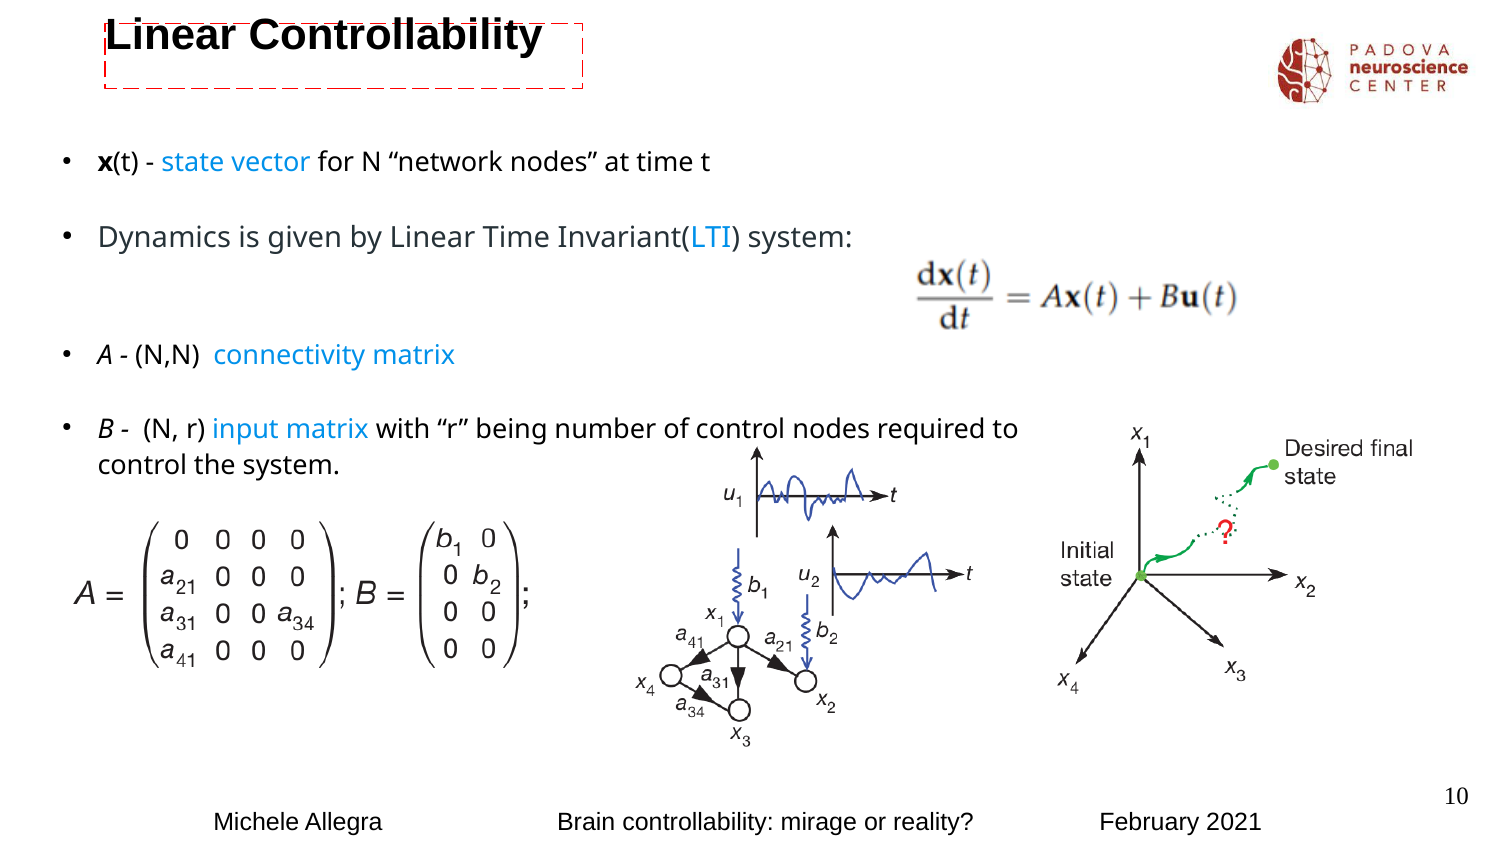

# Linear Controllability
x(t) - state vector for N “network nodes” at time t
Dynamics is given by Linear Time Invariant(LTI) system:
A - (N,N) connectivity matrix
B - (N, r) input matrix with “r” being number of control nodes required to control the system.
Michele Allegra Brain controllability: mirage or reality? February 2021